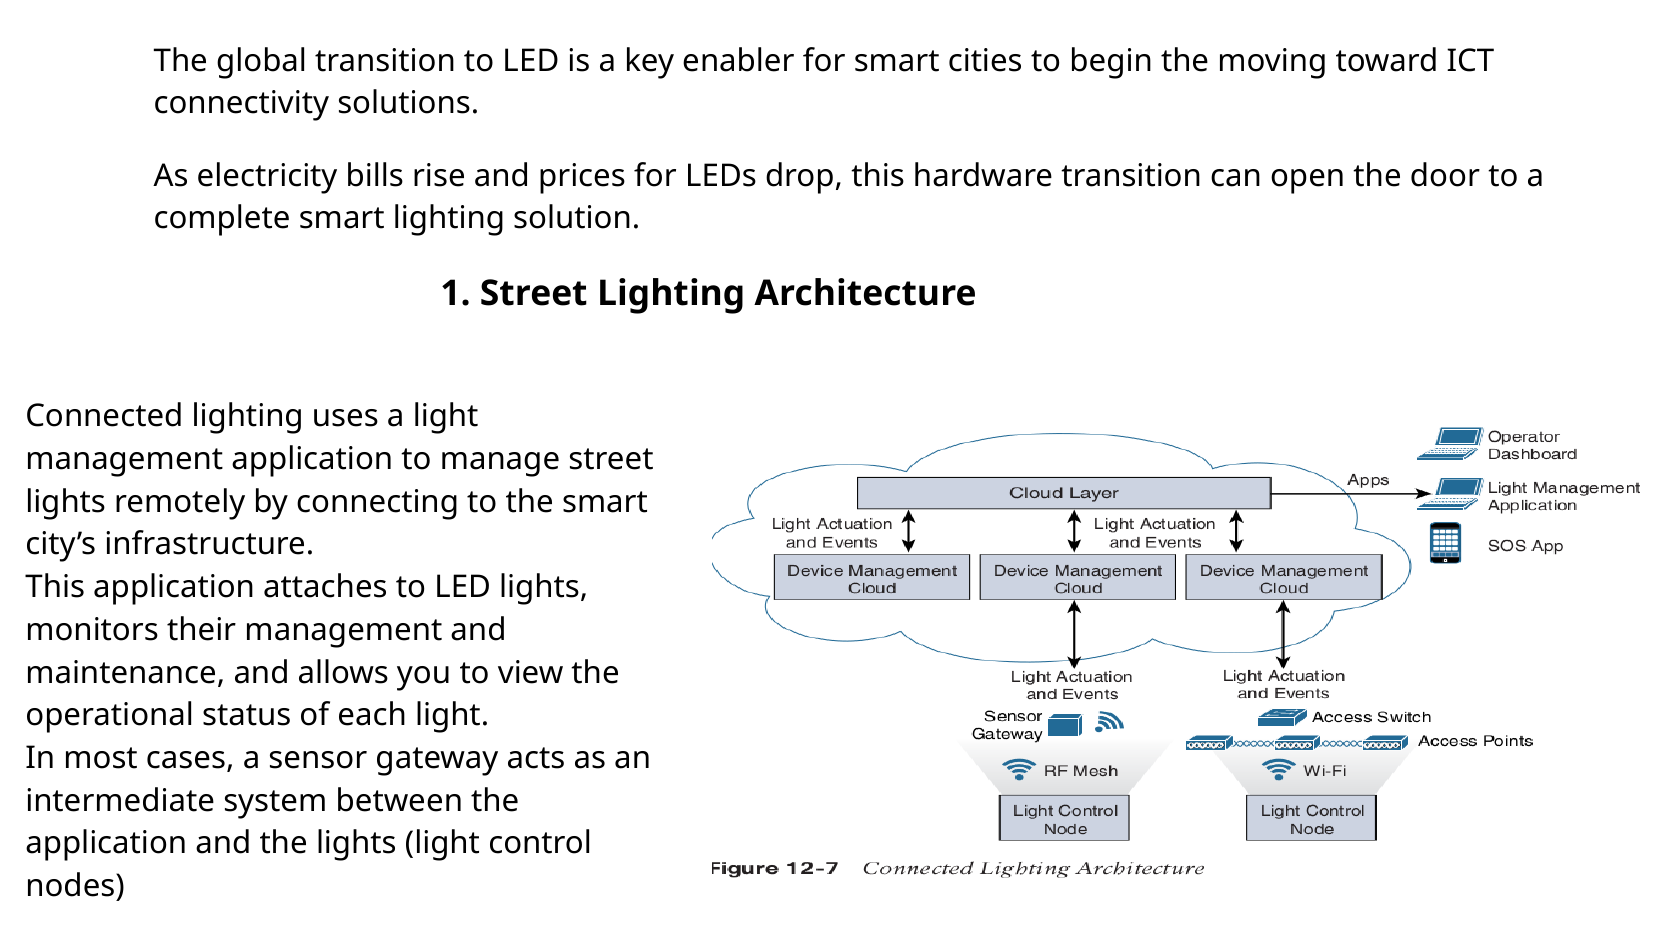

# The global transition to LED is a key enabler for smart cities to begin the moving toward ICT connectivity solutions.
As electricity bills rise and prices for LEDs drop, this hardware transition can open the door to a complete smart lighting solution.
 1. Street Lighting Architecture
Connected lighting uses a light management application to manage street lights remotely by connecting to the smart city’s infrastructure.
This application attaches to LED lights, monitors their management and maintenance, and allows you to view the operational status of each light.
In most cases, a sensor gateway acts as an intermediate system between the application and the lights (light control nodes)